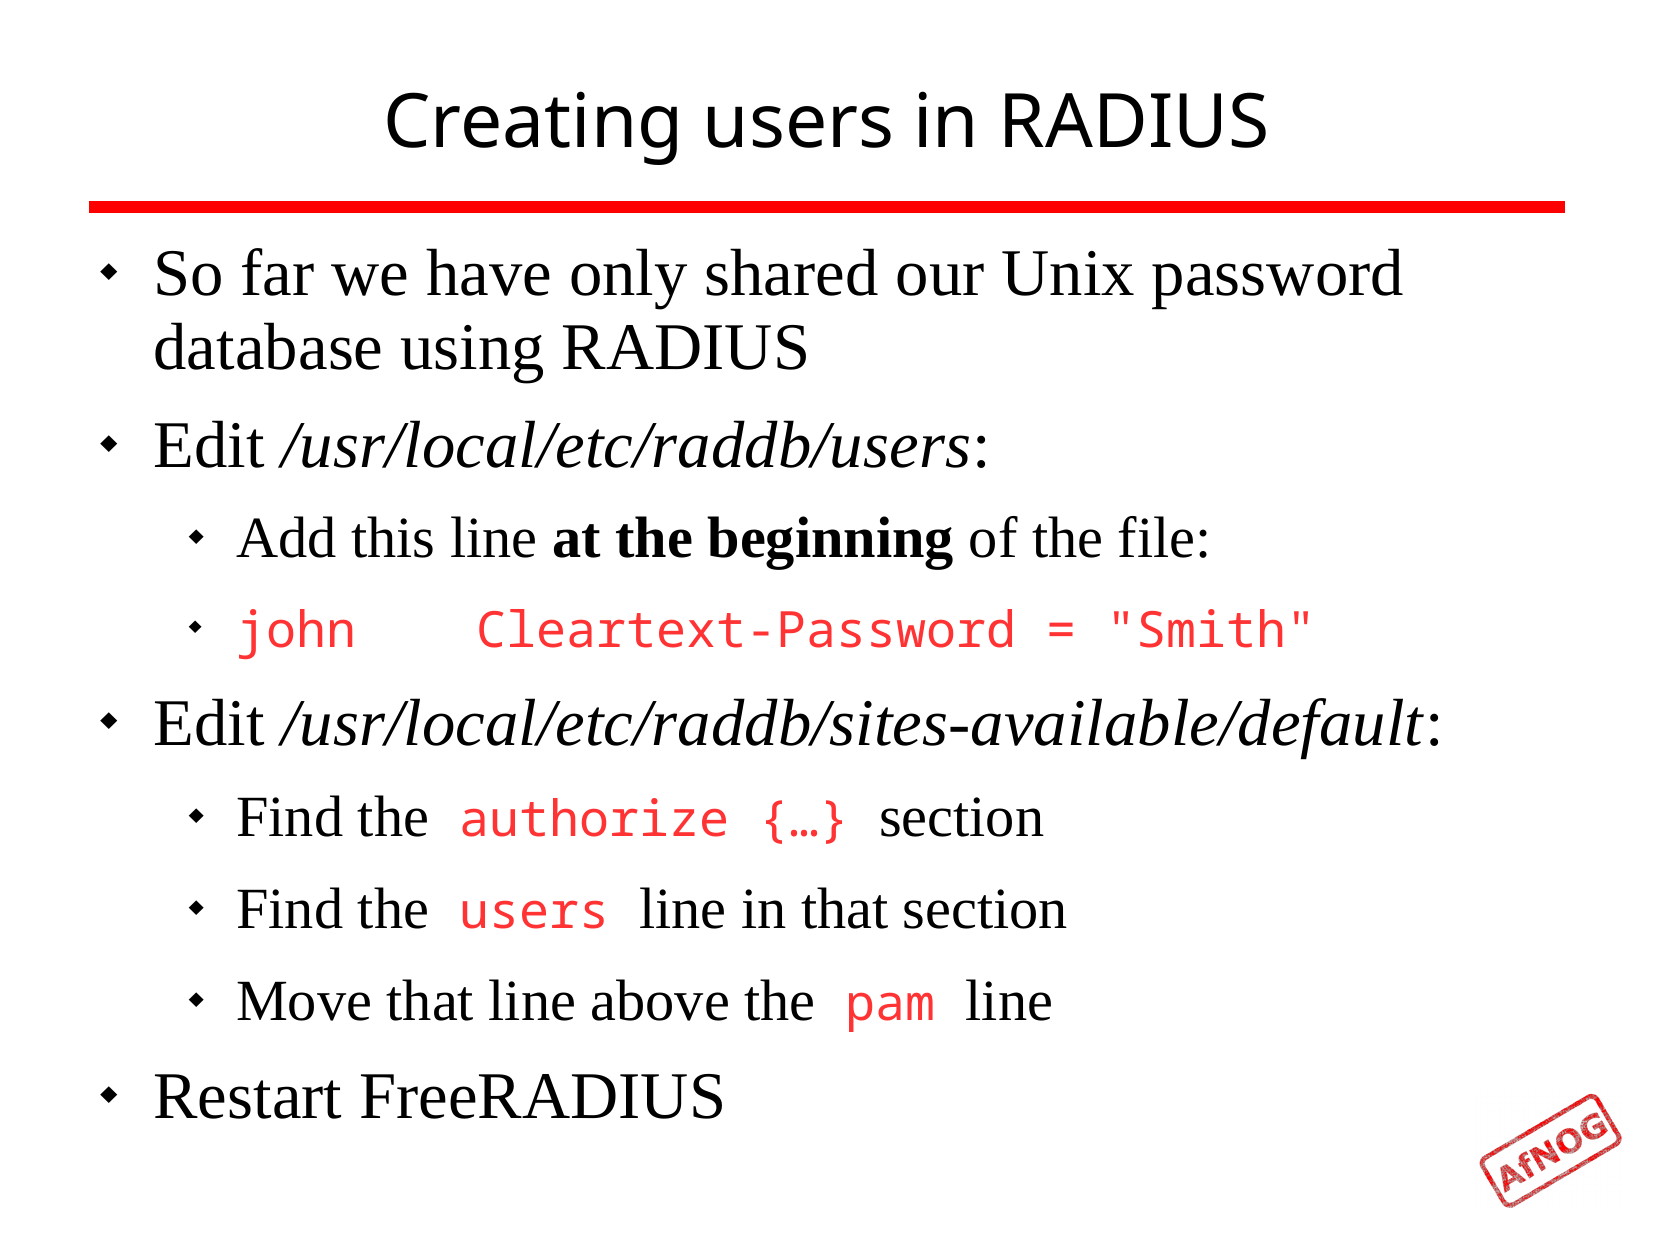

# Creating users in RADIUS
So far we have only shared our Unix password database using RADIUS
Edit /usr/local/etc/raddb/users:
Add this line at the beginning of the file:
john Cleartext-Password = "Smith"
Edit /usr/local/etc/raddb/sites-available/default:
Find the authorize {…} section
Find the users line in that section
Move that line above the pam line
Restart FreeRADIUS